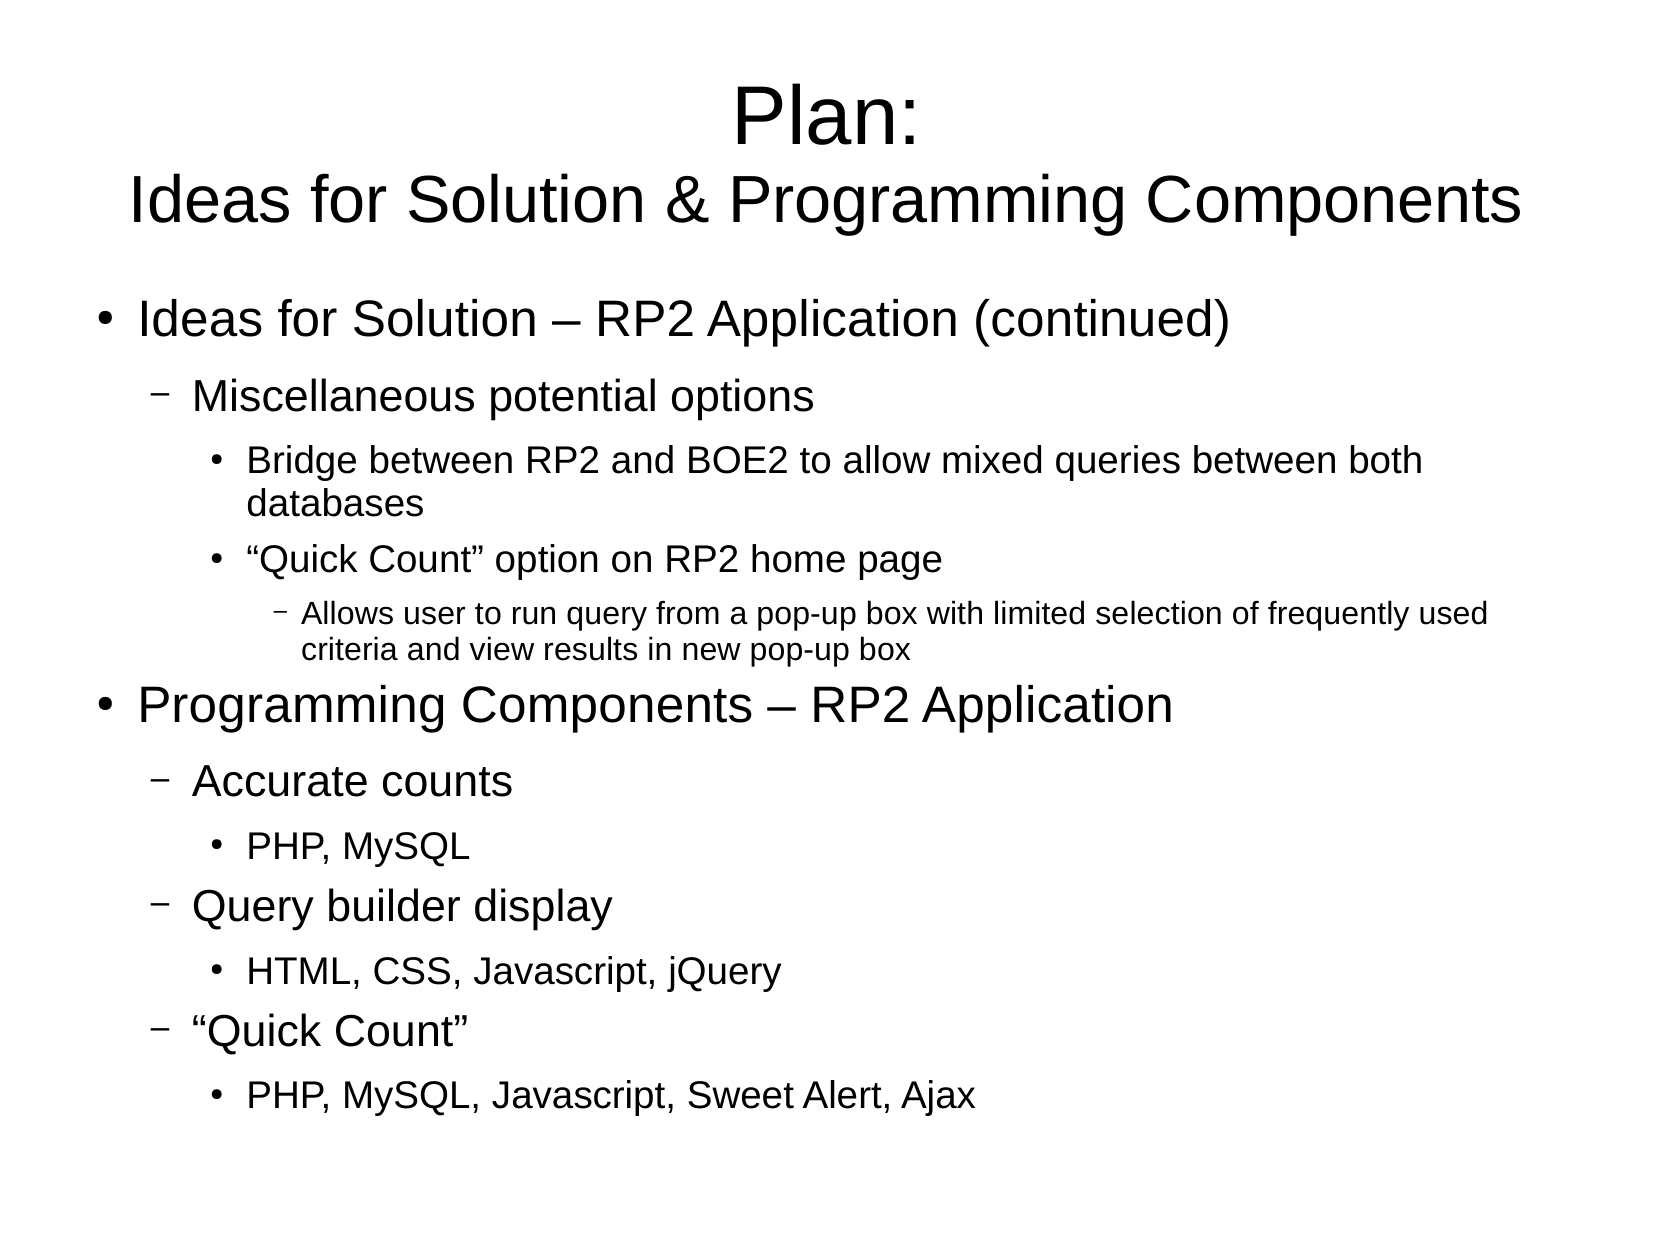

# Plan: Ideas for Solution & Programming Components
Ideas for Solution – RP2 Application (continued)
Miscellaneous potential options
Bridge between RP2 and BOE2 to allow mixed queries between both databases
“Quick Count” option on RP2 home page
Allows user to run query from a pop-up box with limited selection of frequently used criteria and view results in new pop-up box
Programming Components – RP2 Application
Accurate counts
PHP, MySQL
Query builder display
HTML, CSS, Javascript, jQuery
“Quick Count”
PHP, MySQL, Javascript, Sweet Alert, Ajax